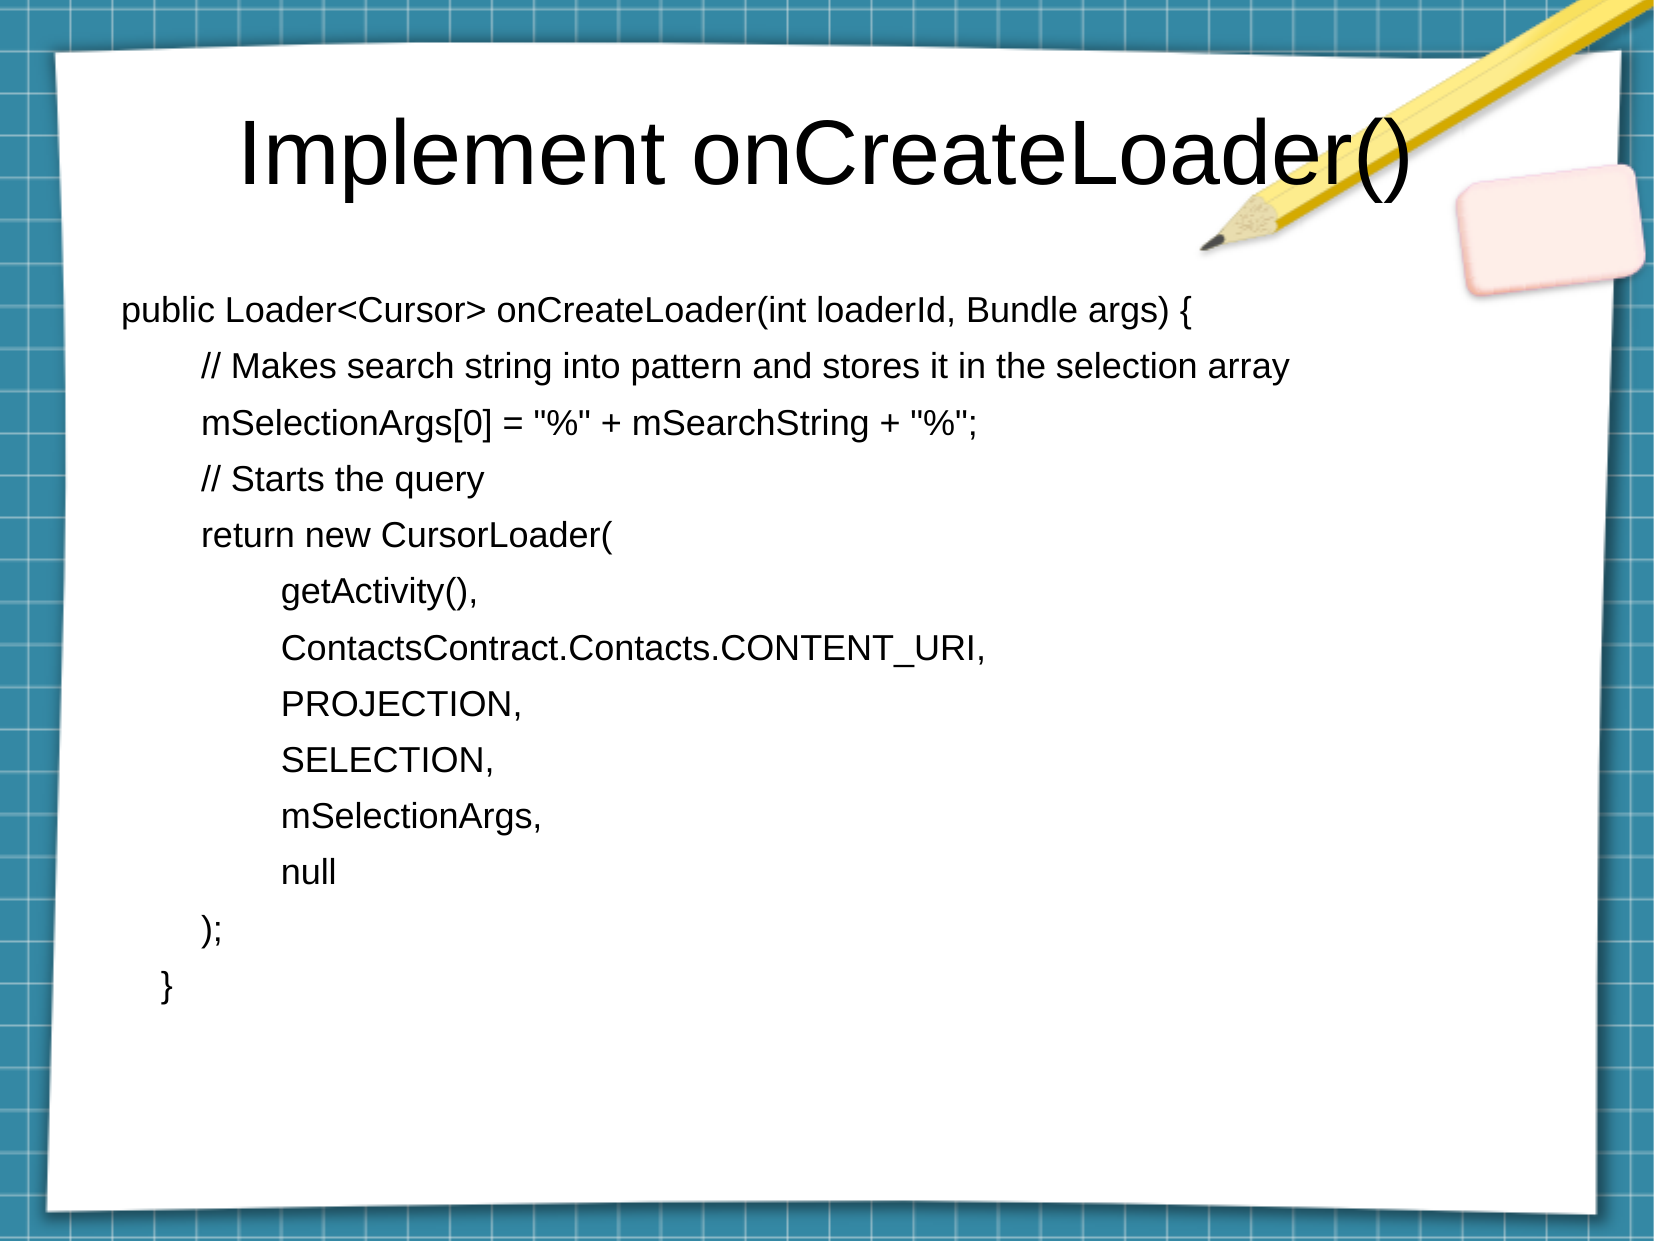

# Implement onCreateLoader()
public Loader<Cursor> onCreateLoader(int loaderId, Bundle args) {
 // Makes search string into pattern and stores it in the selection array
 mSelectionArgs[0] = "%" + mSearchString + "%";
 // Starts the query
 return new CursorLoader(
 getActivity(),
 ContactsContract.Contacts.CONTENT_URI,
 PROJECTION,
 SELECTION,
 mSelectionArgs,
 null
 );
 }